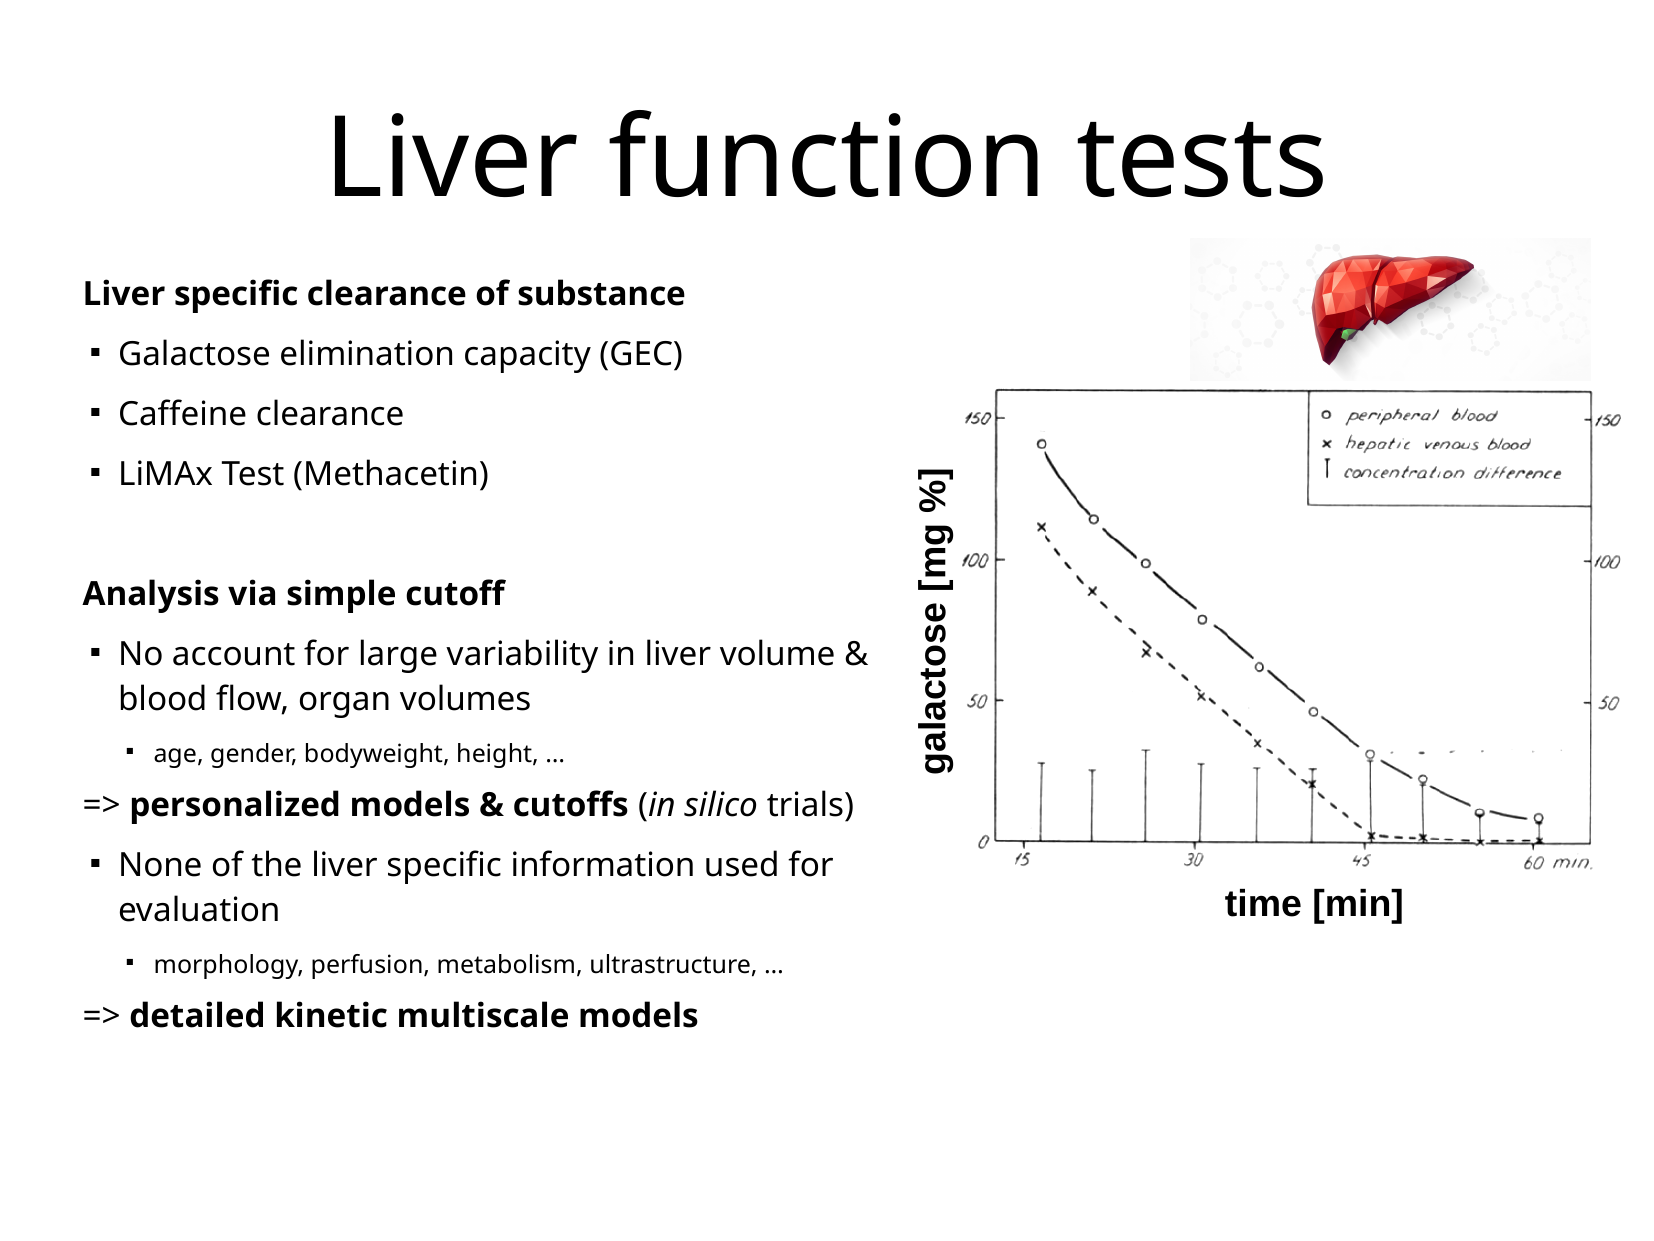

# Liver function tests
Liver specific clearance of substance
Galactose elimination capacity (GEC)
Caffeine clearance
LiMAx Test (Methacetin)
Analysis via simple cutoff
No account for large variability in liver volume & blood flow, organ volumes
age, gender, bodyweight, height, …
=> personalized models & cutoffs (in silico trials)
None of the liver specific information used for evaluation
morphology, perfusion, metabolism, ultrastructure, …
=> detailed kinetic multiscale models
galactose [mg %]
time [min]